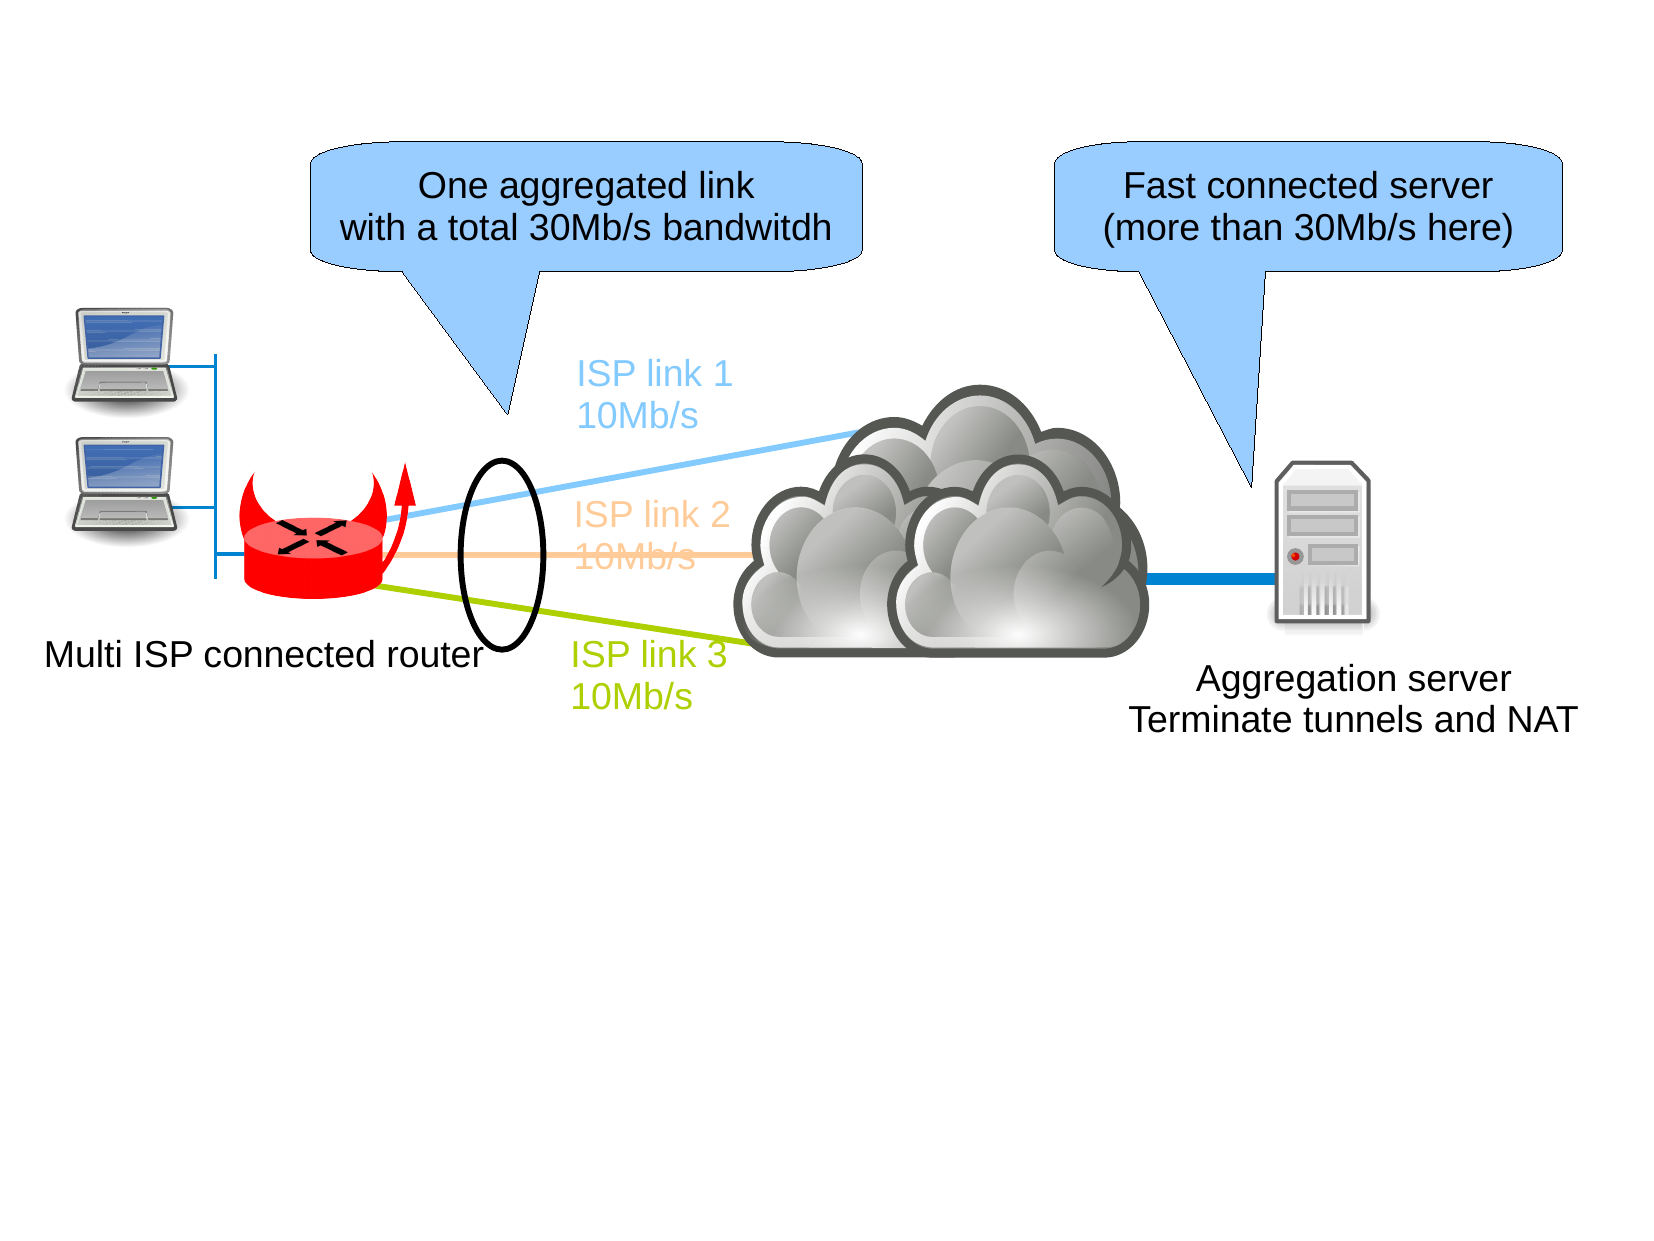

One aggregated link
with a total 30Mb/s bandwitdh
Fast connected server
(more than 30Mb/s here)
ISP link 1
10Mb/s
ISP link 2
10Mb/s
Multi ISP connected router
ISP link 3
10Mb/s
Aggregation server
Terminate tunnels and NAT